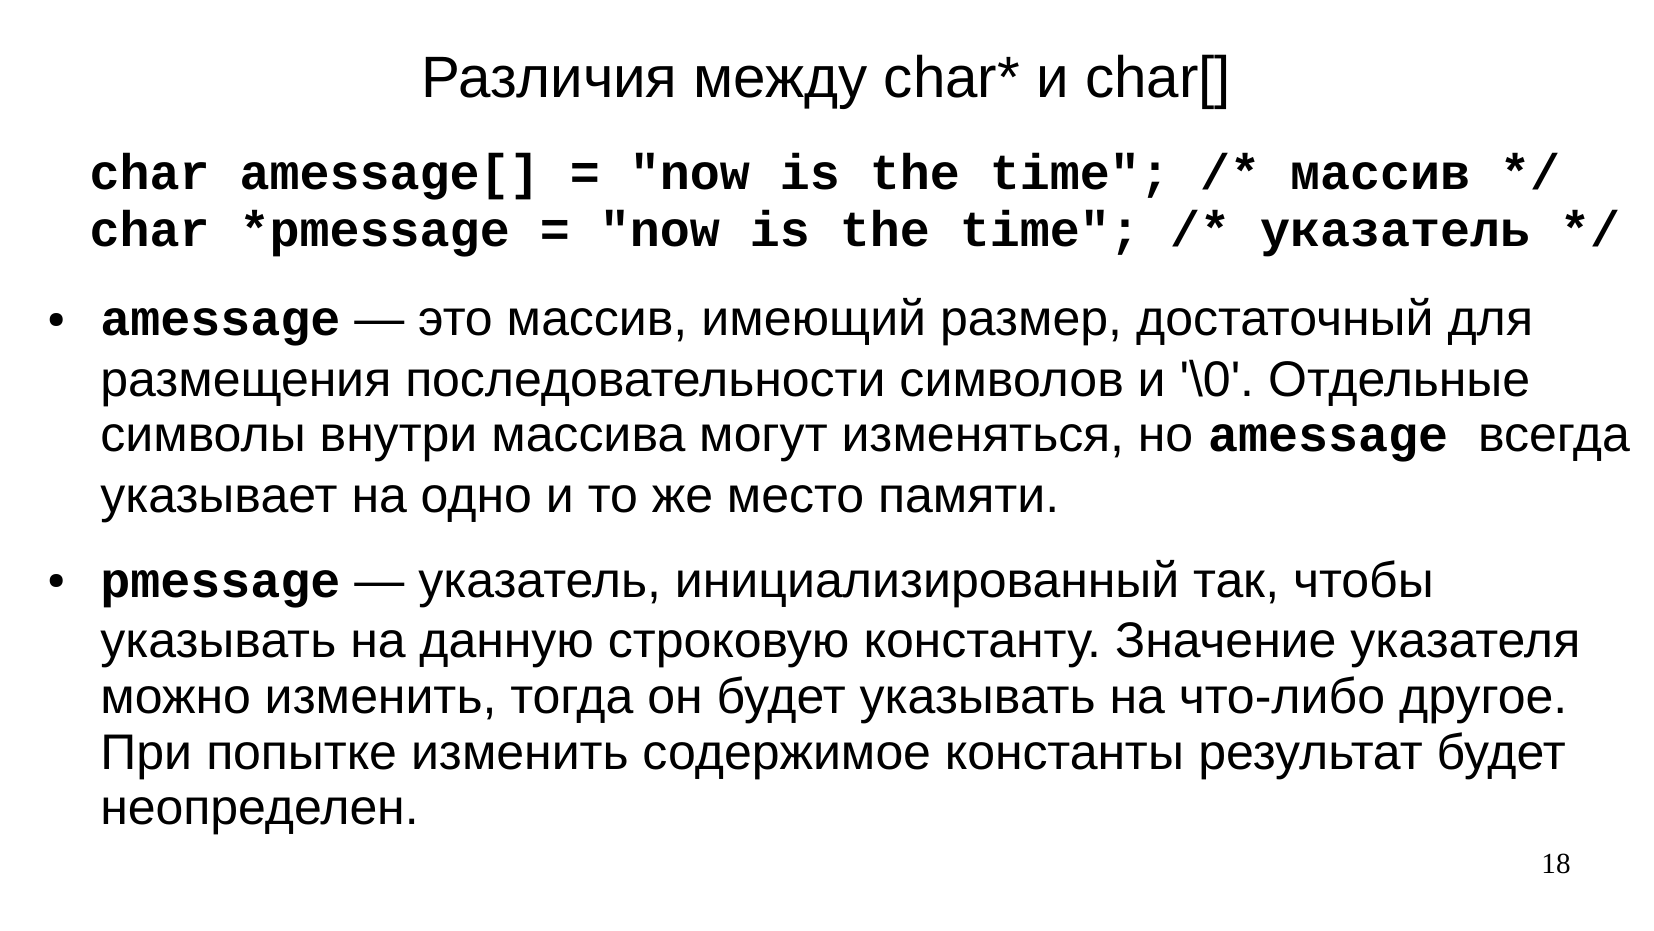

# Различия между char* и char[]
 char amessage[] = "now is the time"; /* массив */
 char *pmessage = "now is the time"; /* указатель */
amessage — это массив, имеющий размер, достаточный для размещения последовательности символов и '\0'. Отдельные символы внутри массива могут изменяться, но amessage всегда указывает на одно и то же место памяти.
pmessage — указатель, инициализированный так, чтобы указывать на данную строковую константу. Значение указателя можно изменить, тогда он будет указывать на что-либо другое. При попытке изменить содержимое константы результат будет неопределен.
18